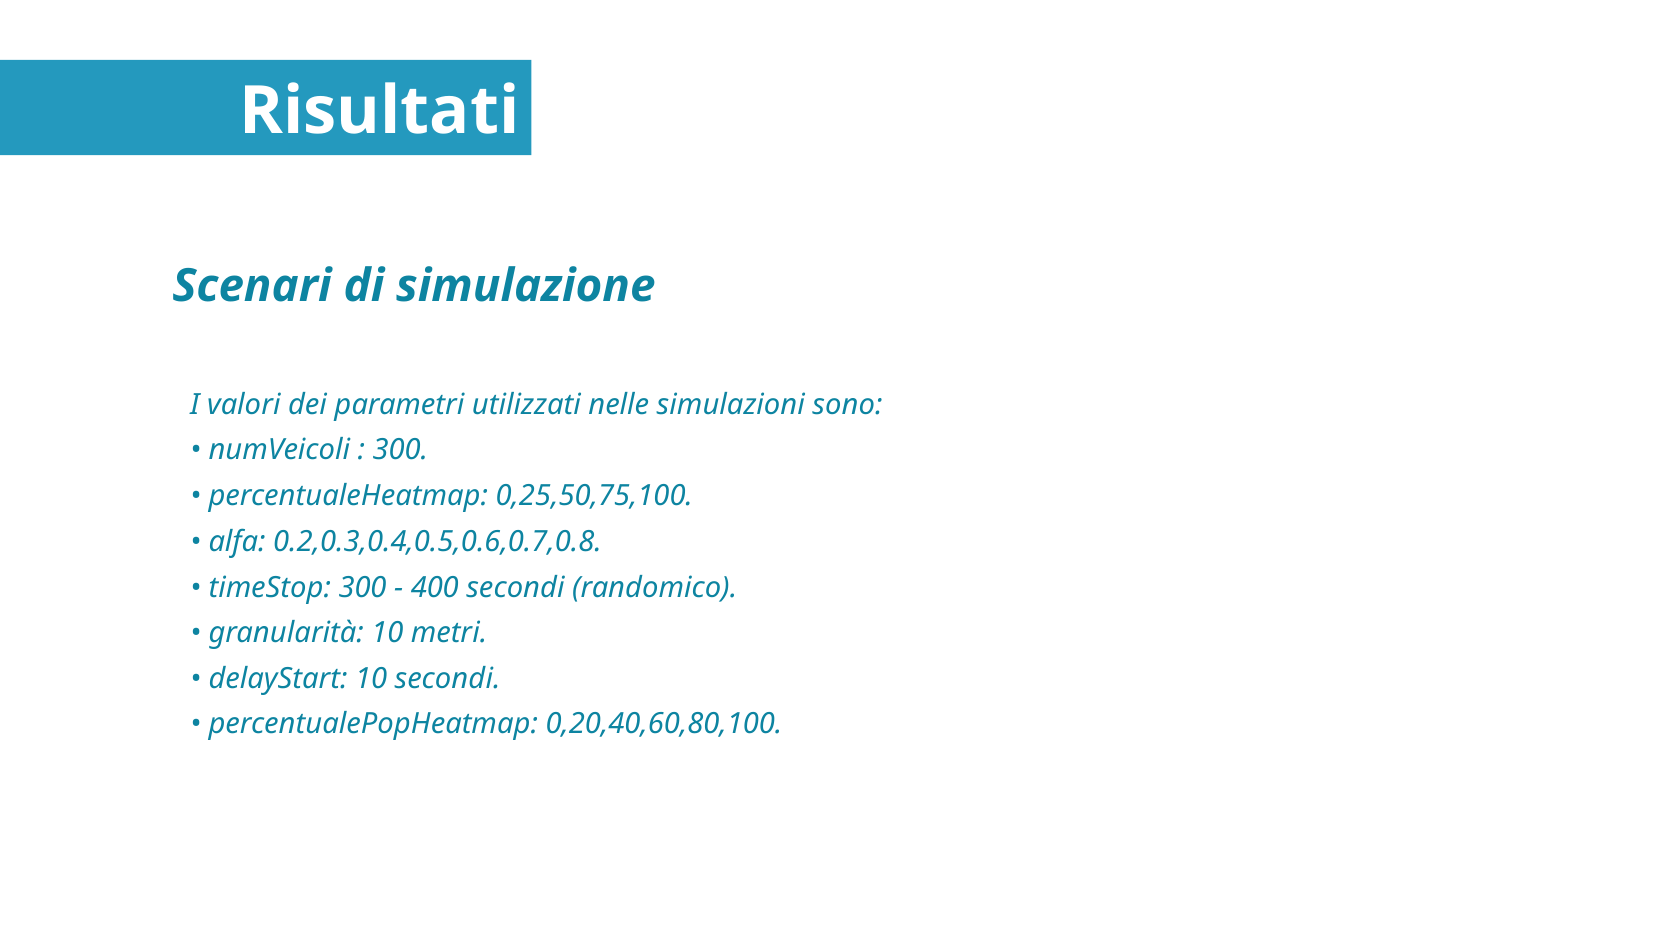

# Risultati
Scenari di simulazione
I valori dei parametri utilizzati nelle simulazioni sono:
• numVeicoli : 300.
• percentualeHeatmap: 0,25,50,75,100.
• alfa: 0.2,0.3,0.4,0.5,0.6,0.7,0.8.
• timeStop: 300 - 400 secondi (randomico).
• granularità: 10 metri.
• delayStart: 10 secondi.
• percentualePopHeatmap: 0,20,40,60,80,100.